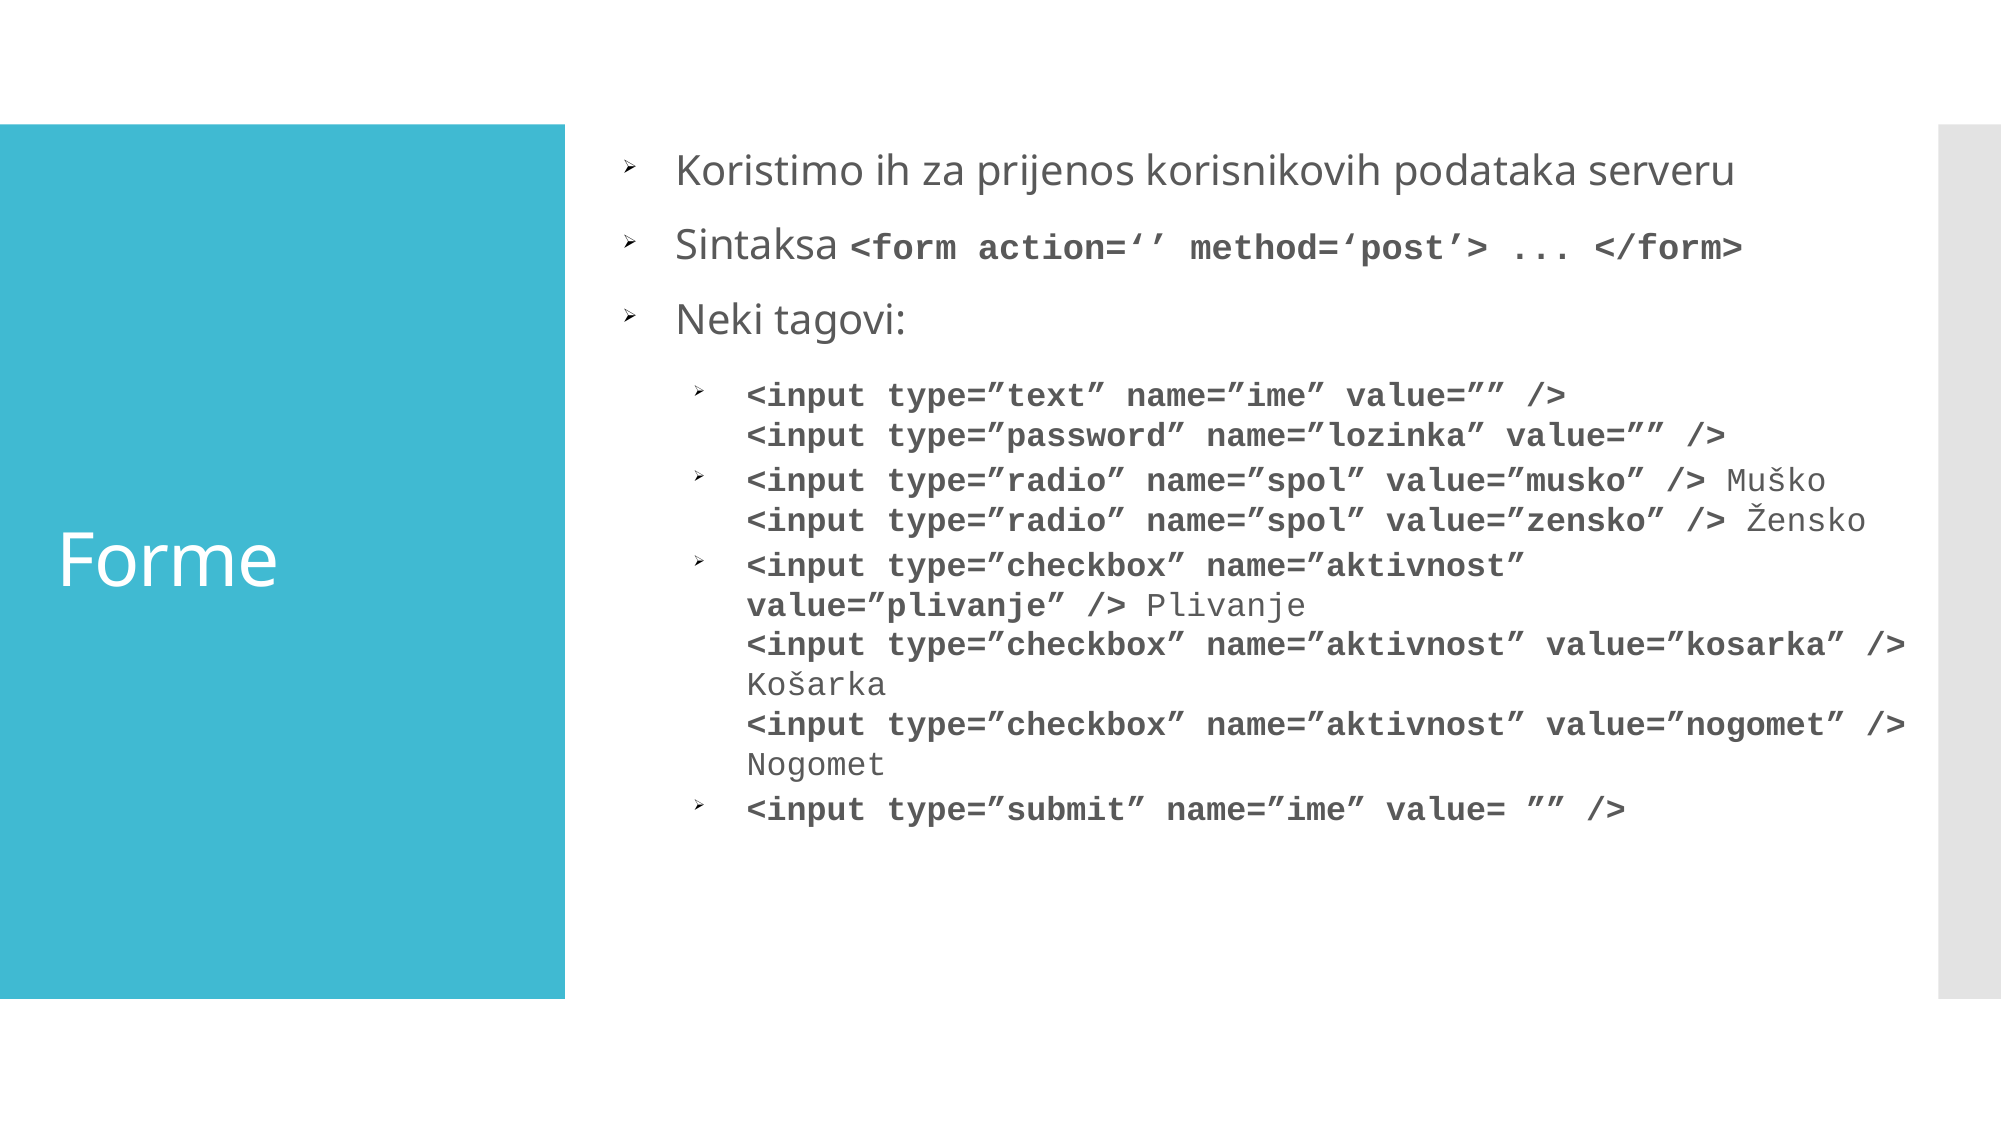

Koristimo ih za prijenos korisnikovih podataka serveru
Sintaksa <form action=‘’ method=‘post’> ... </form>
Neki tagovi:
<input type=”text” name=”ime” value=”” />
<input type=”password” name=”lozinka” value=”” />
<input type=”radio” name=”spol” value=”musko” /> Muško
<input type=”radio” name=”spol” value=”zensko” /> Žensko
<input type=”checkbox” name=”aktivnost” value=”plivanje” /> Plivanje
<input type=”checkbox” name=”aktivnost” value=”kosarka” /> Košarka
<input type=”checkbox” name=”aktivnost” value=”nogomet” /> Nogomet
<input type=”submit” name=”ime” value= ”” />
# Forme